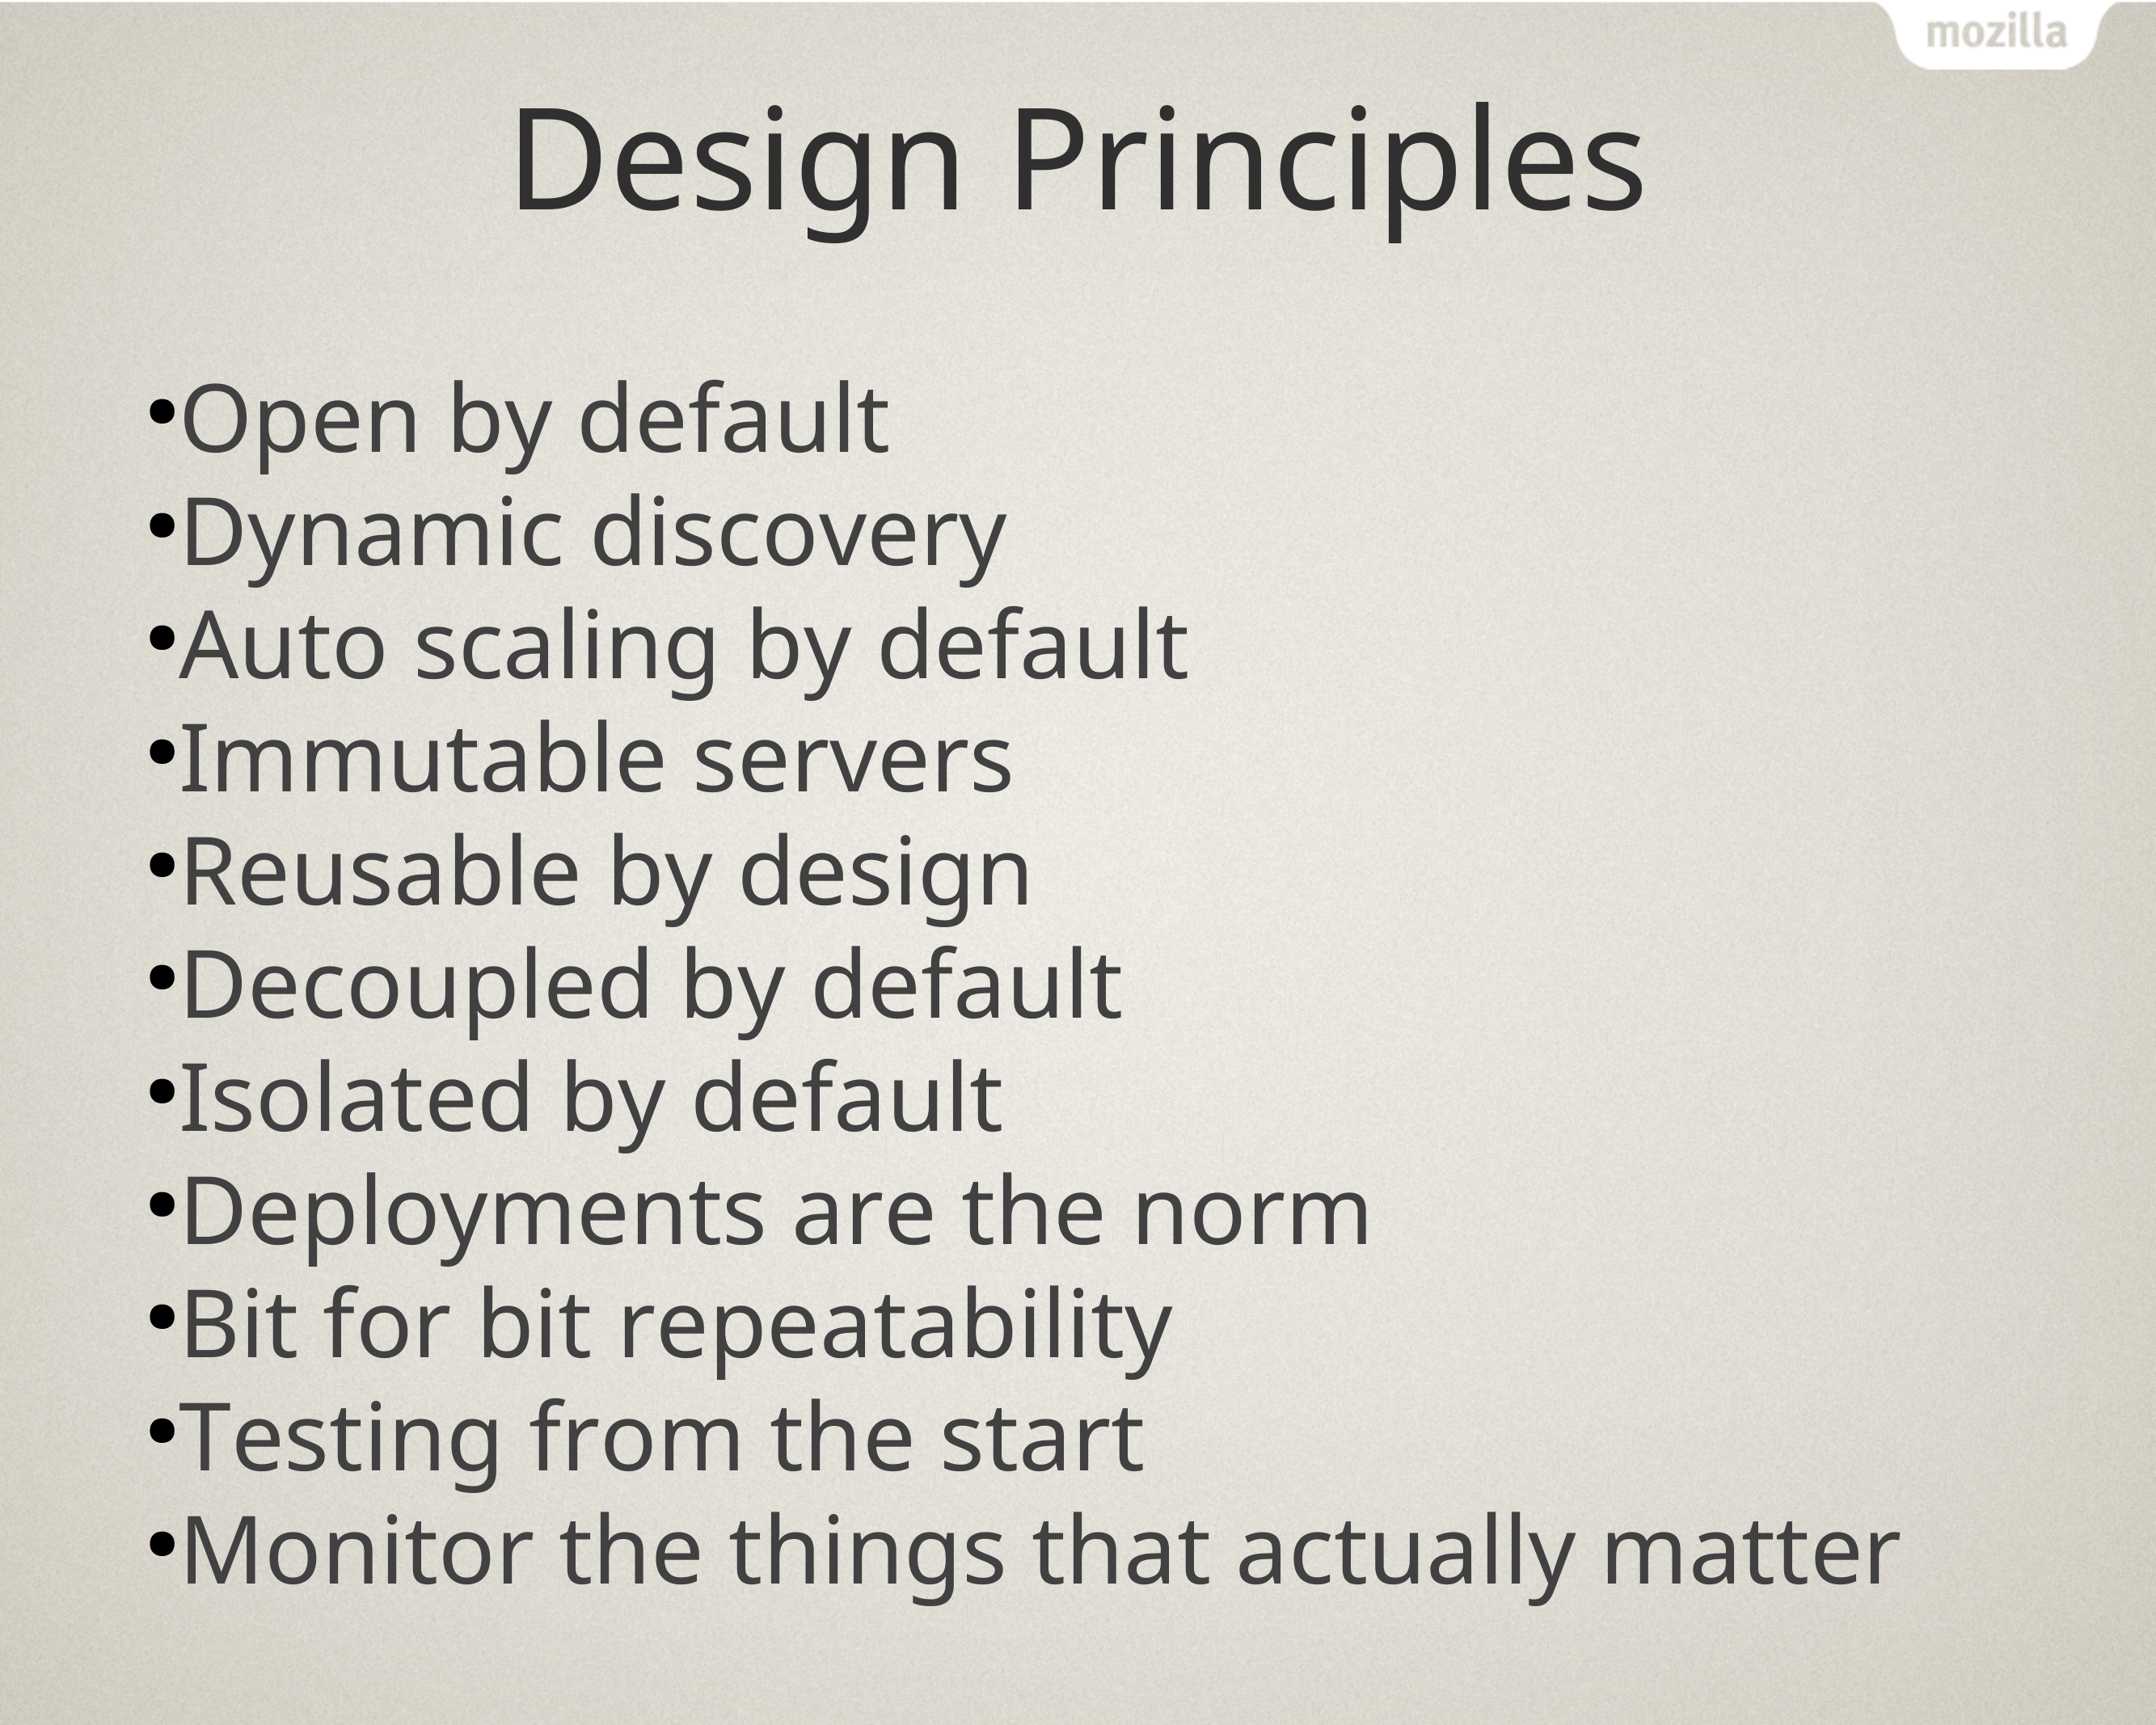

# Design Principles
Open by default
Dynamic discovery
Auto scaling by default
Immutable servers
Reusable by design
Decoupled by default
Isolated by default
Deployments are the norm
Bit for bit repeatability
Testing from the start
Monitor the things that actually matter